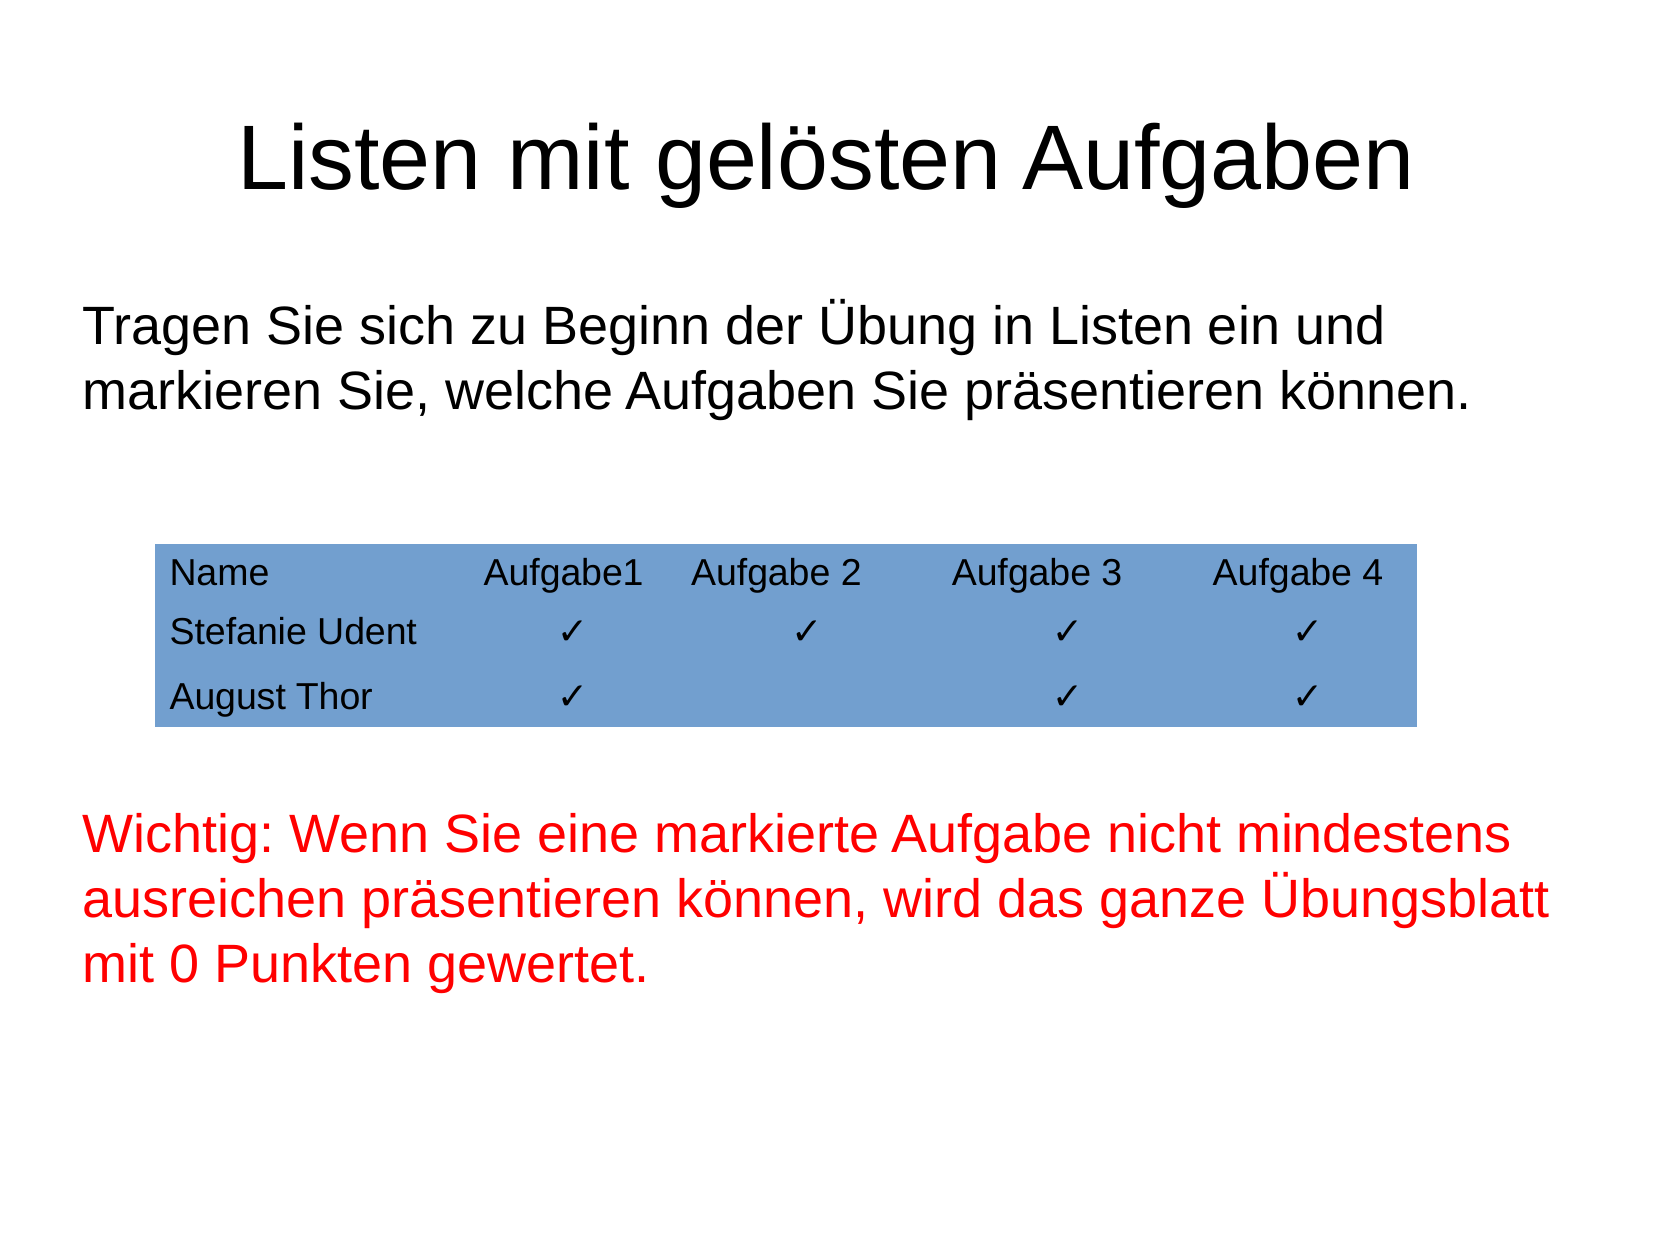

# Listen mit gelösten Aufgaben
Tragen Sie sich zu Beginn der Übung in Listen ein und markieren Sie, welche Aufgaben Sie präsentieren können.
Wichtig: Wenn Sie eine markierte Aufgabe nicht mindestens ausreichen präsentieren können, wird das ganze Übungsblatt mit 0 Punkten gewertet.
| Name | Aufgabe1 | Aufgabe 2 | Aufgabe 3 | Aufgabe 4 |
| --- | --- | --- | --- | --- |
| Stefanie Udent | ✓ | ✓ | ✓ | ✓ |
| August Thor | ✓ | | ✓ | ✓ |